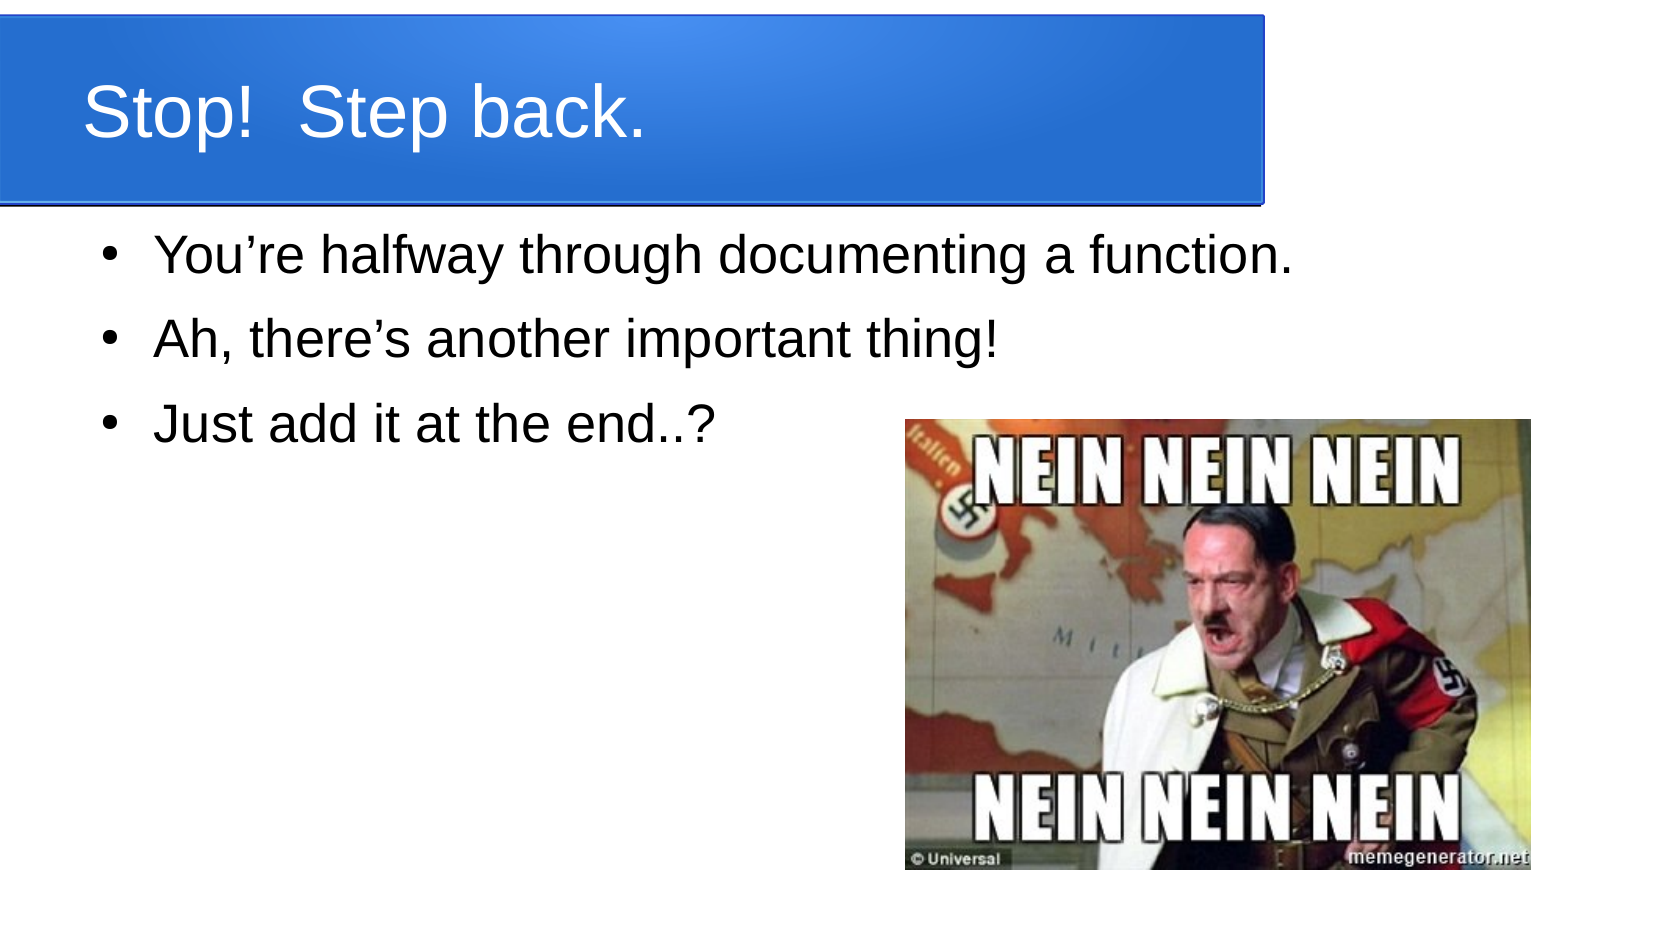

# Stop! Step back.
You’re halfway through documenting a function.
Ah, there’s another important thing!
Just add it at the end..?